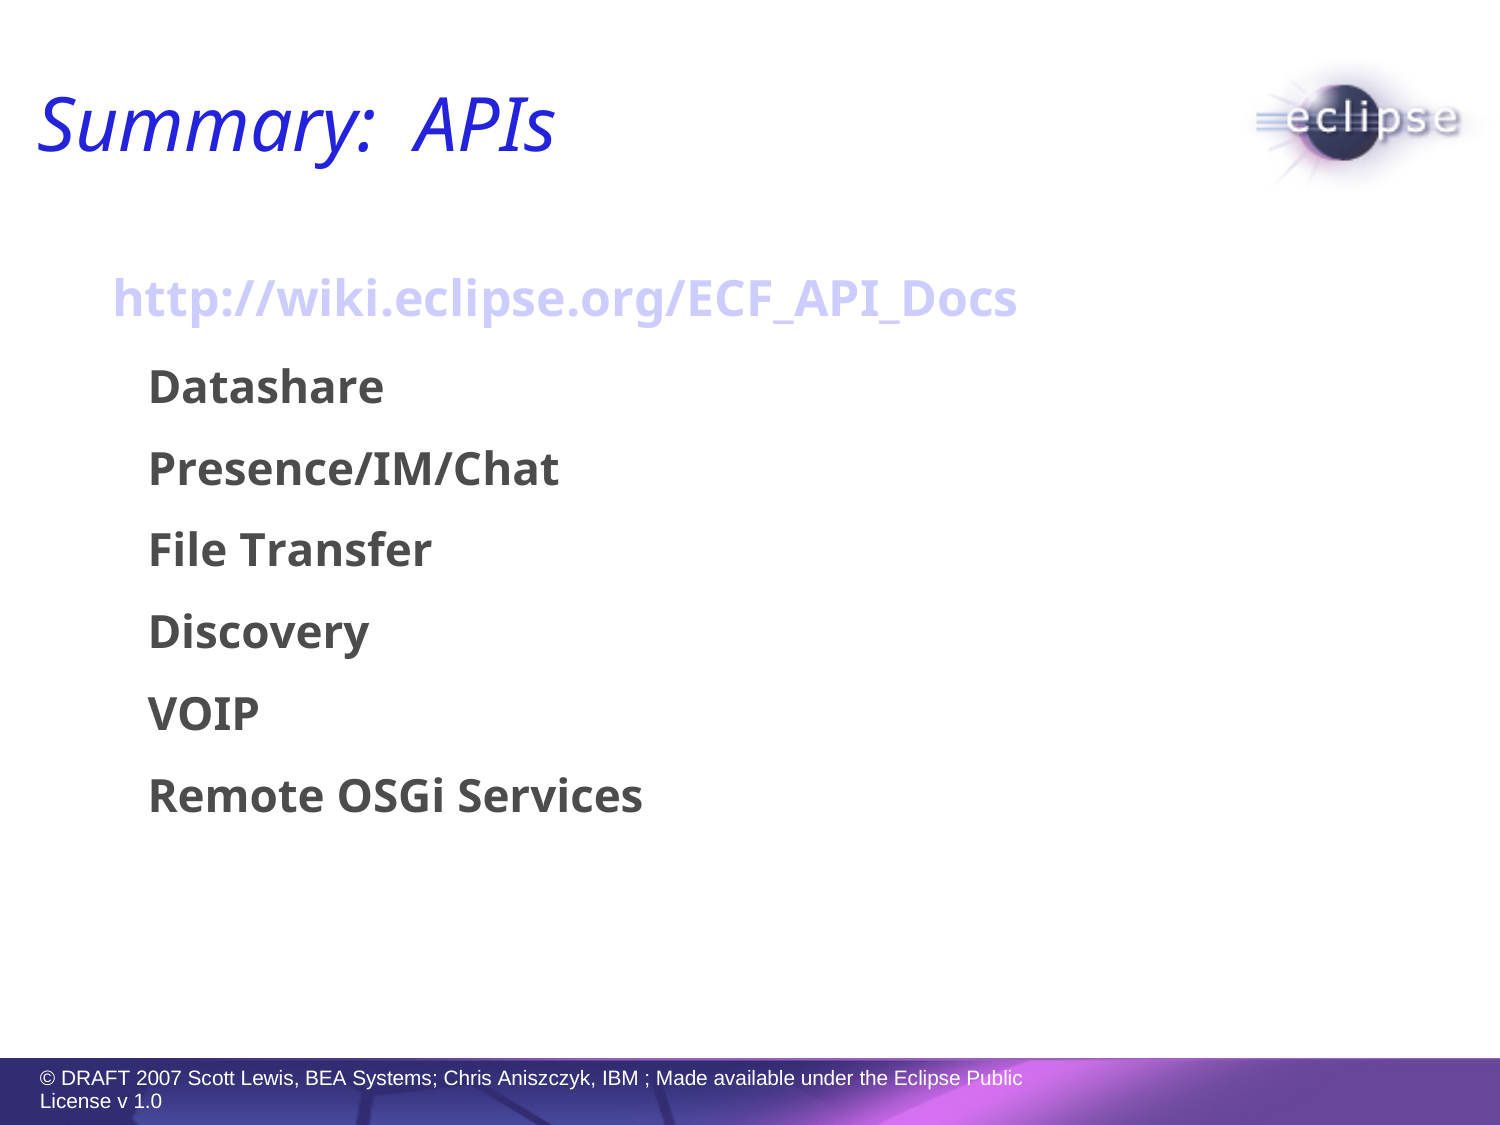

# Summary: APIs
http://wiki.eclipse.org/ECF_API_Docs
Datashare
Presence/IM/Chat
File Transfer
Discovery
VOIP
Remote OSGi Services